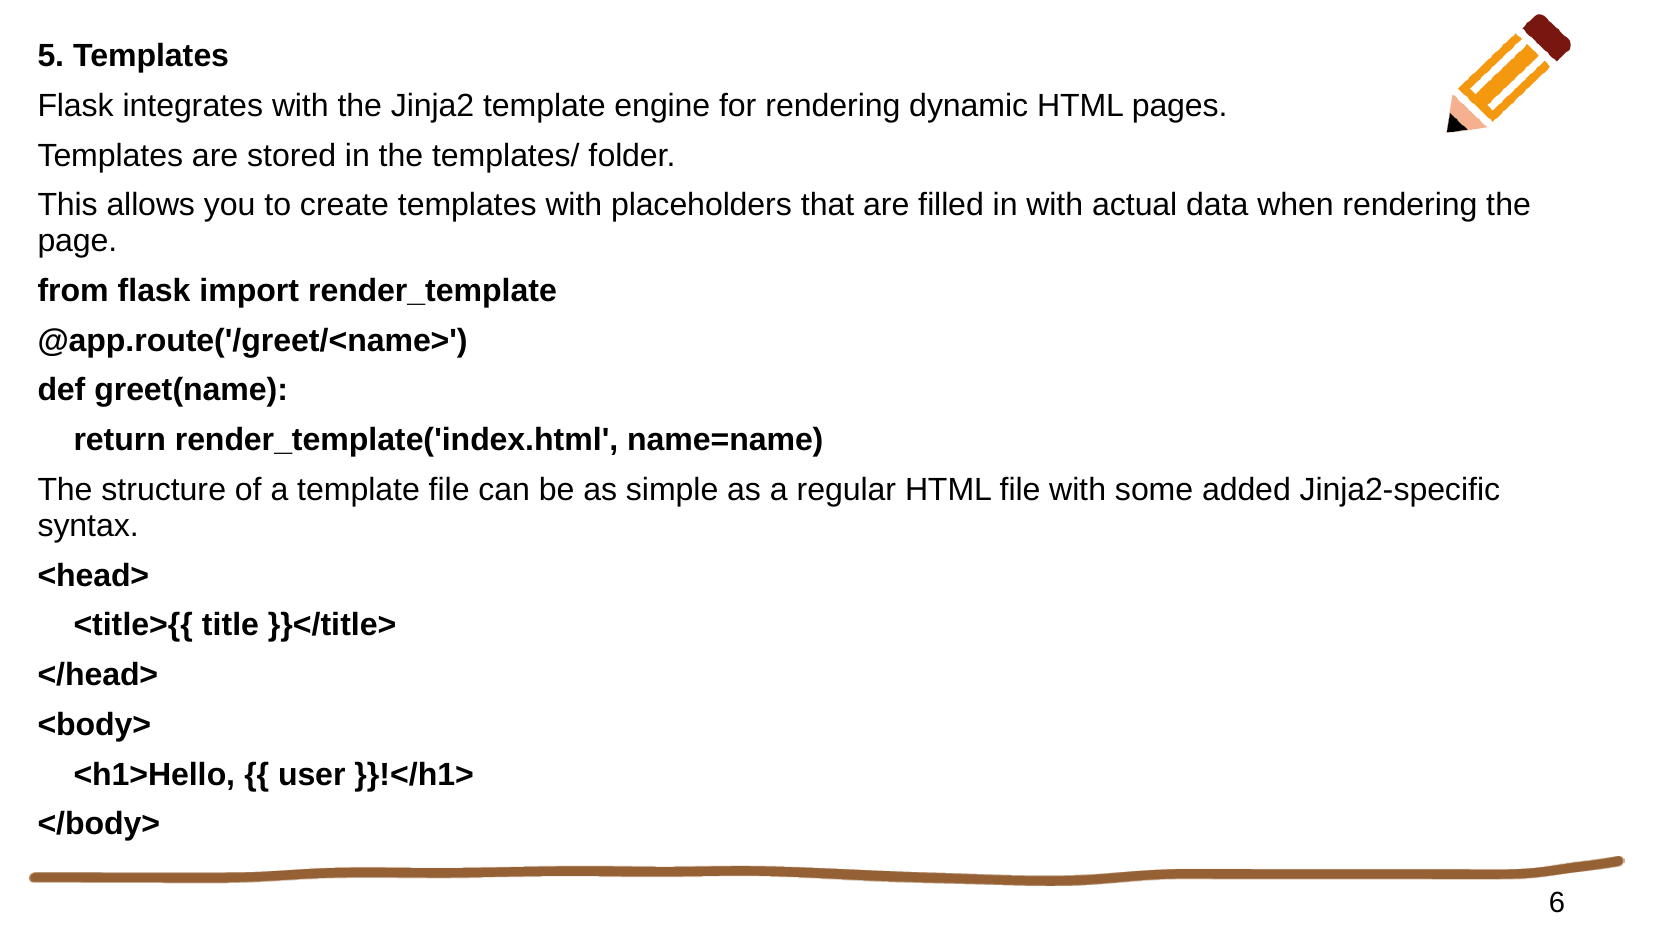

# 5. Templates
Flask integrates with the Jinja2 template engine for rendering dynamic HTML pages.
Templates are stored in the templates/ folder.
This allows you to create templates with placeholders that are filled in with actual data when rendering the page.
from flask import render_template
@app.route('/greet/<name>')
def greet(name):
 return render_template('index.html', name=name)
The structure of a template file can be as simple as a regular HTML file with some added Jinja2-specific syntax.
<head>
 <title>{{ title }}</title>
</head>
<body>
 <h1>Hello, {{ user }}!</h1>
</body>
6